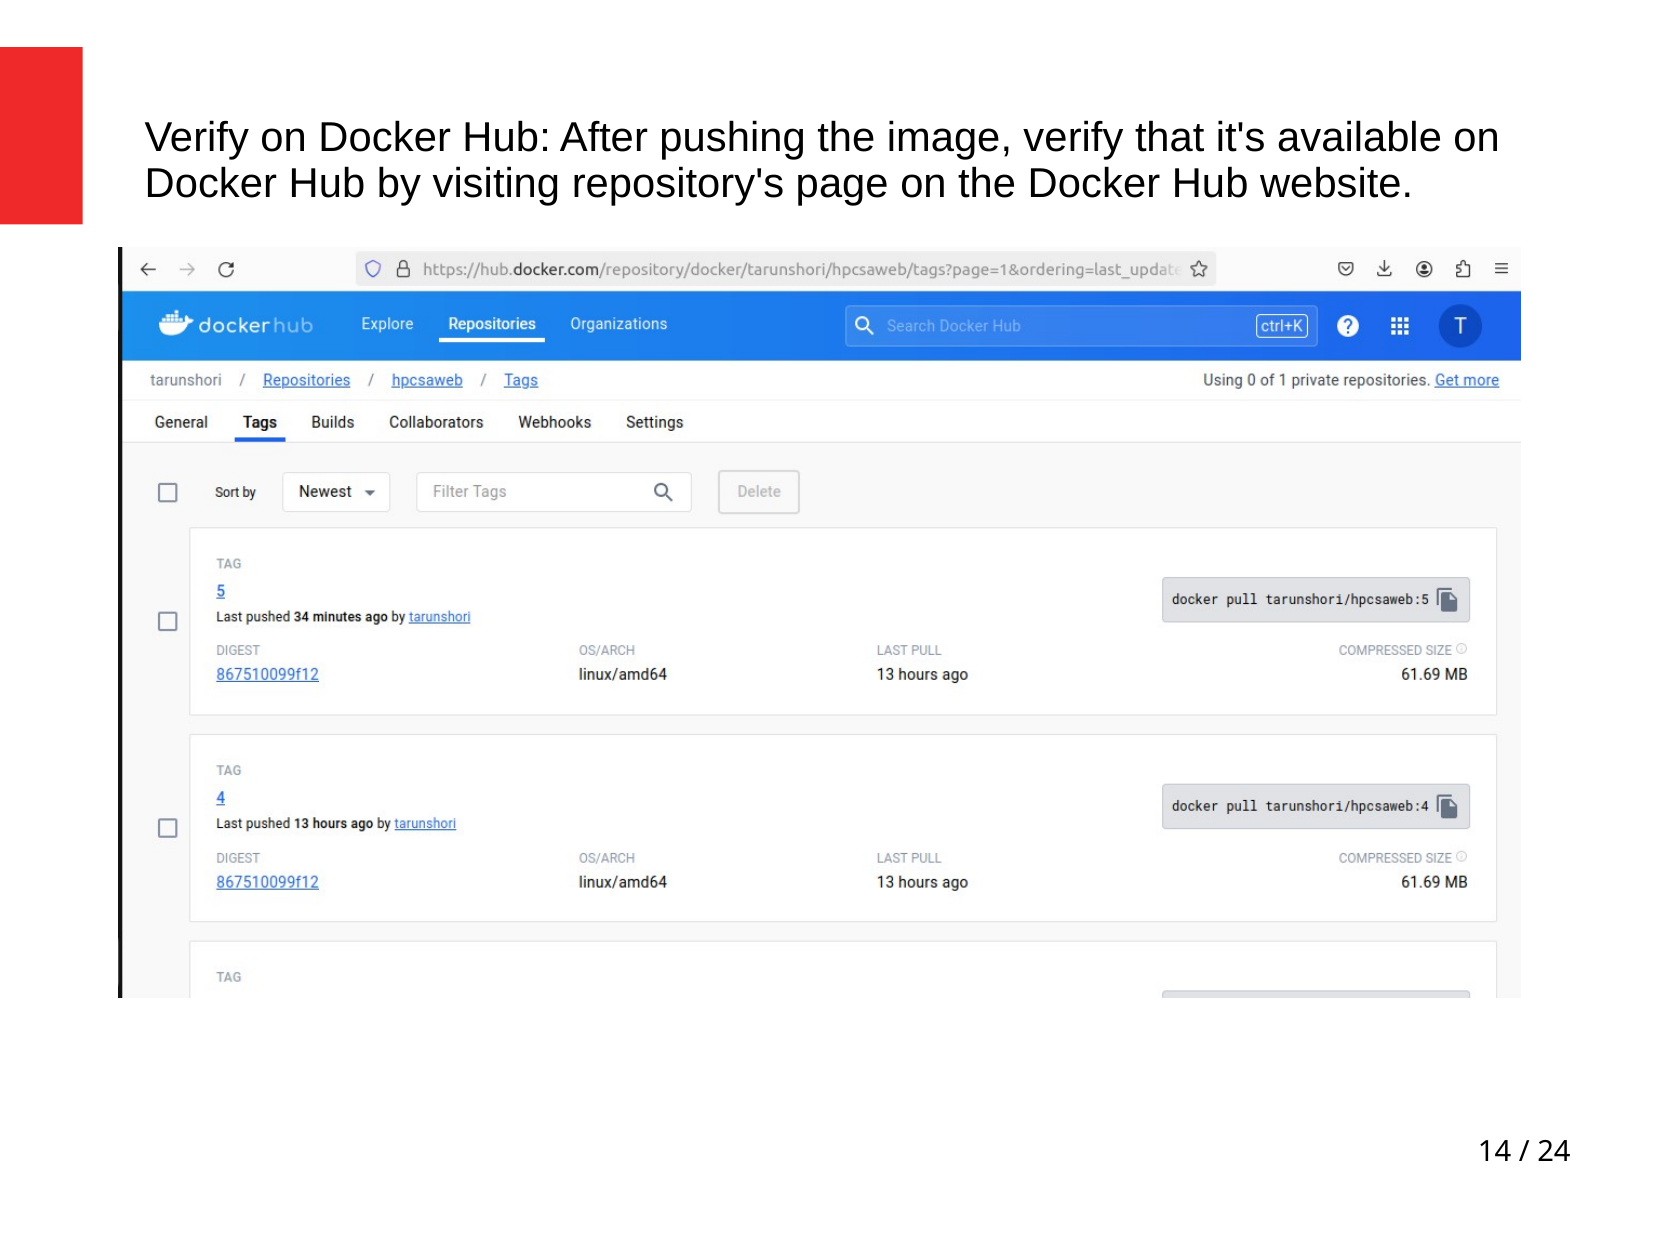

Verify on Docker Hub: After pushing the image, verify that it's available on
Docker Hub by visiting repository's page on the Docker Hub website.
14